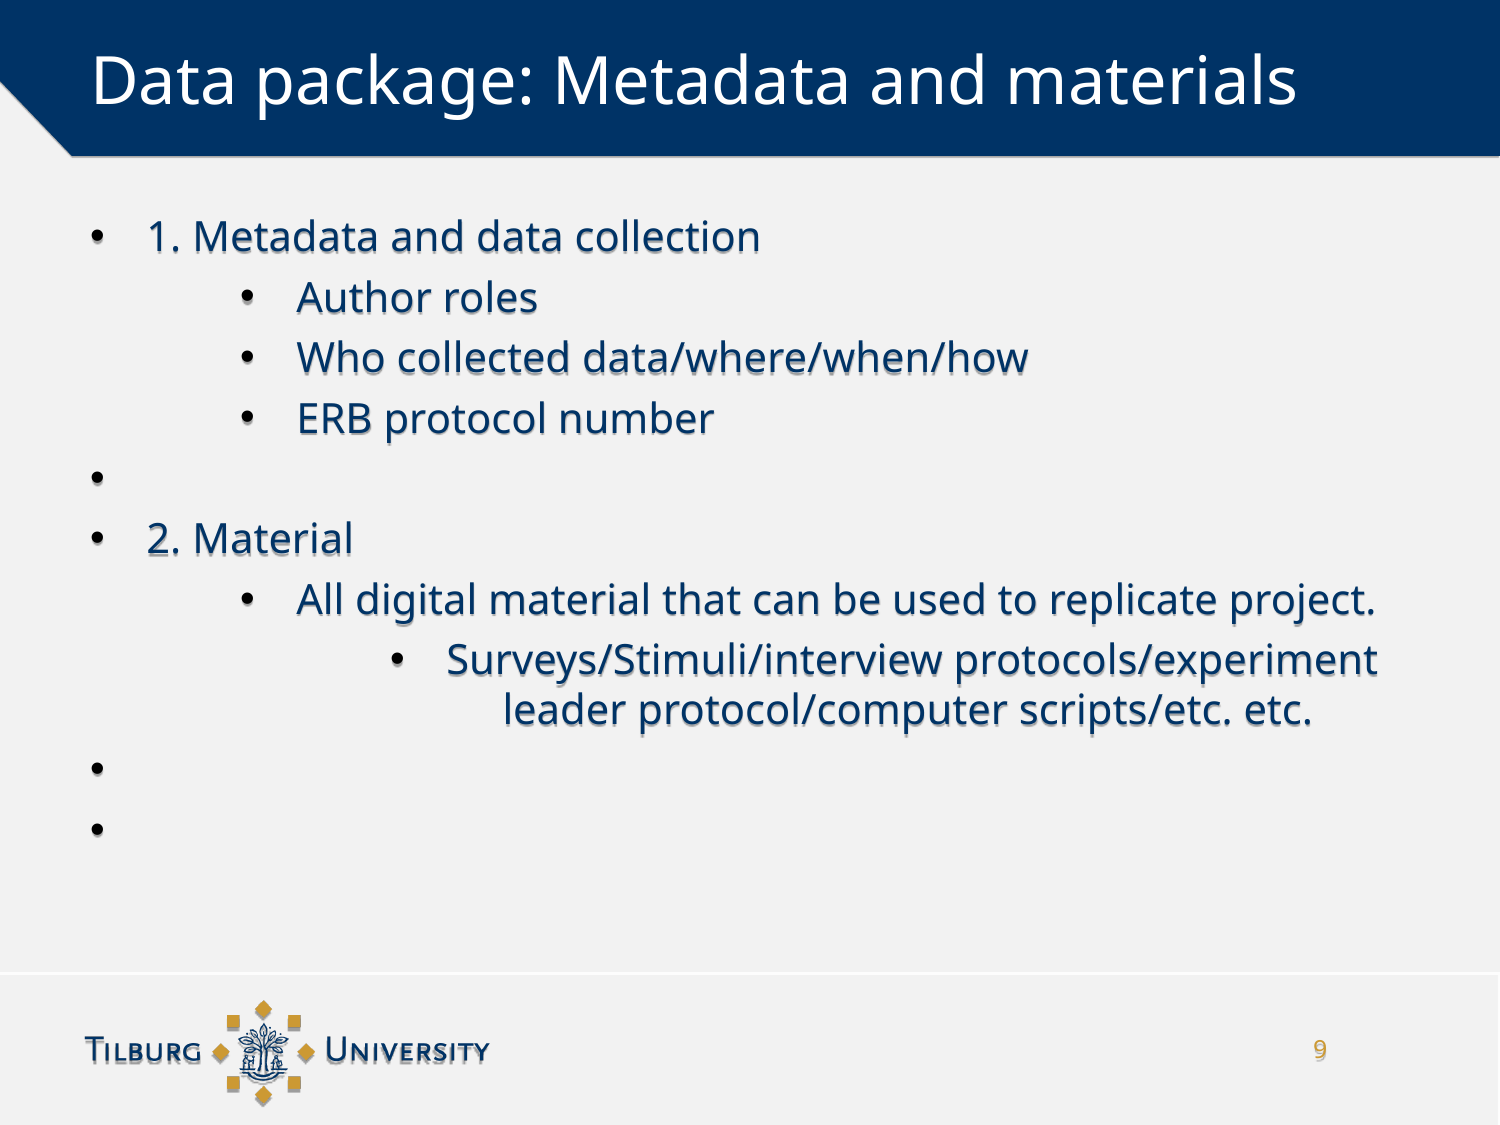

# Data package: Metadata and materials
1. Metadata and data collection
Author roles
Who collected data/where/when/how
ERB protocol number
2. Material
All digital material that can be used to replicate project.
Surveys/Stimuli/interview protocols/experiment leader protocol/computer scripts/etc. etc.